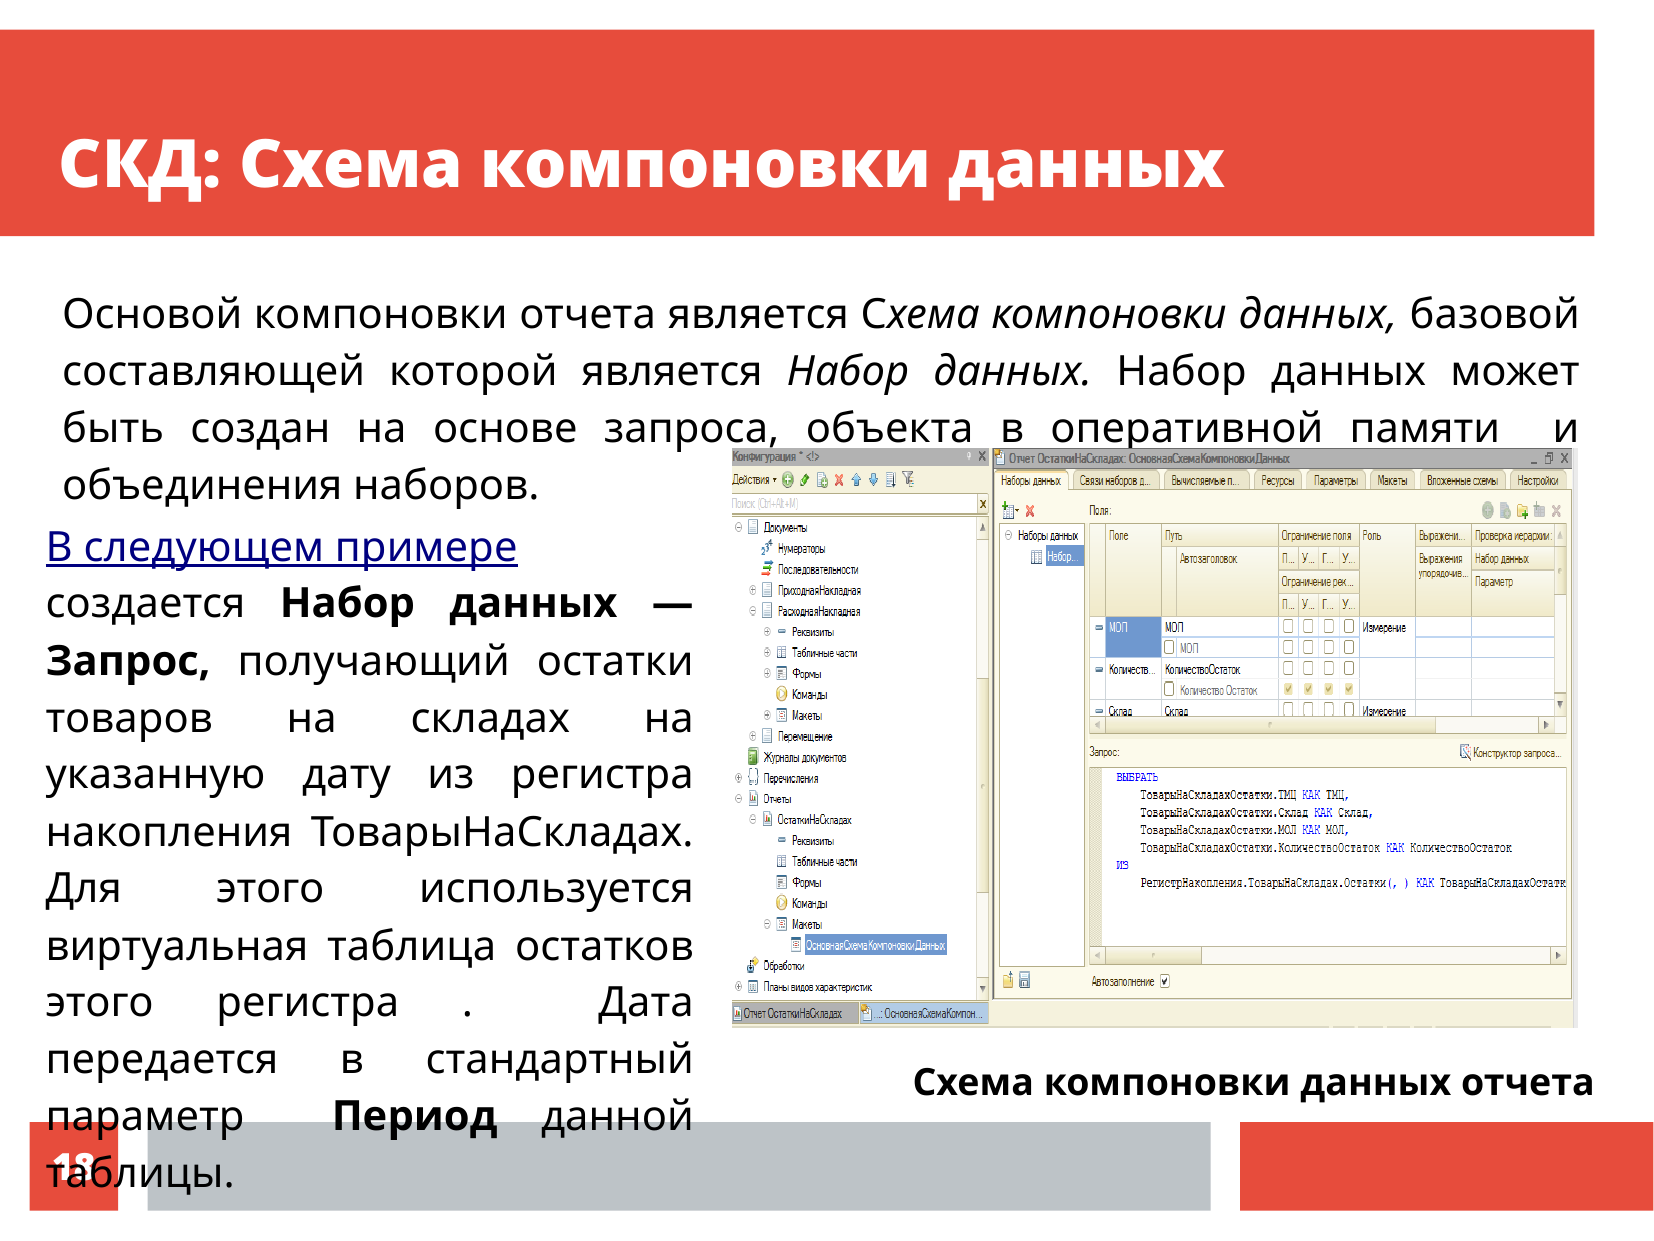

# СКД: Схема компоновки данных
Основой компоновки отчета является Схема компоновки данных, базовой составляющей которой является Набор данных. Набор данных может быть создан на основе запроса, объекта в оперативной памяти и объединения наборов.
В следующем примере создается Набор данных — Запрос, получающий остатки товаров на складах на указанную дату из регистра накопления ТоварыНаСкладах. Для этого используется виртуальная таблица остатков этого регистра . Дата передается в стандартный параметр Период данной таблицы.
Схема компоновки данных отчета
18